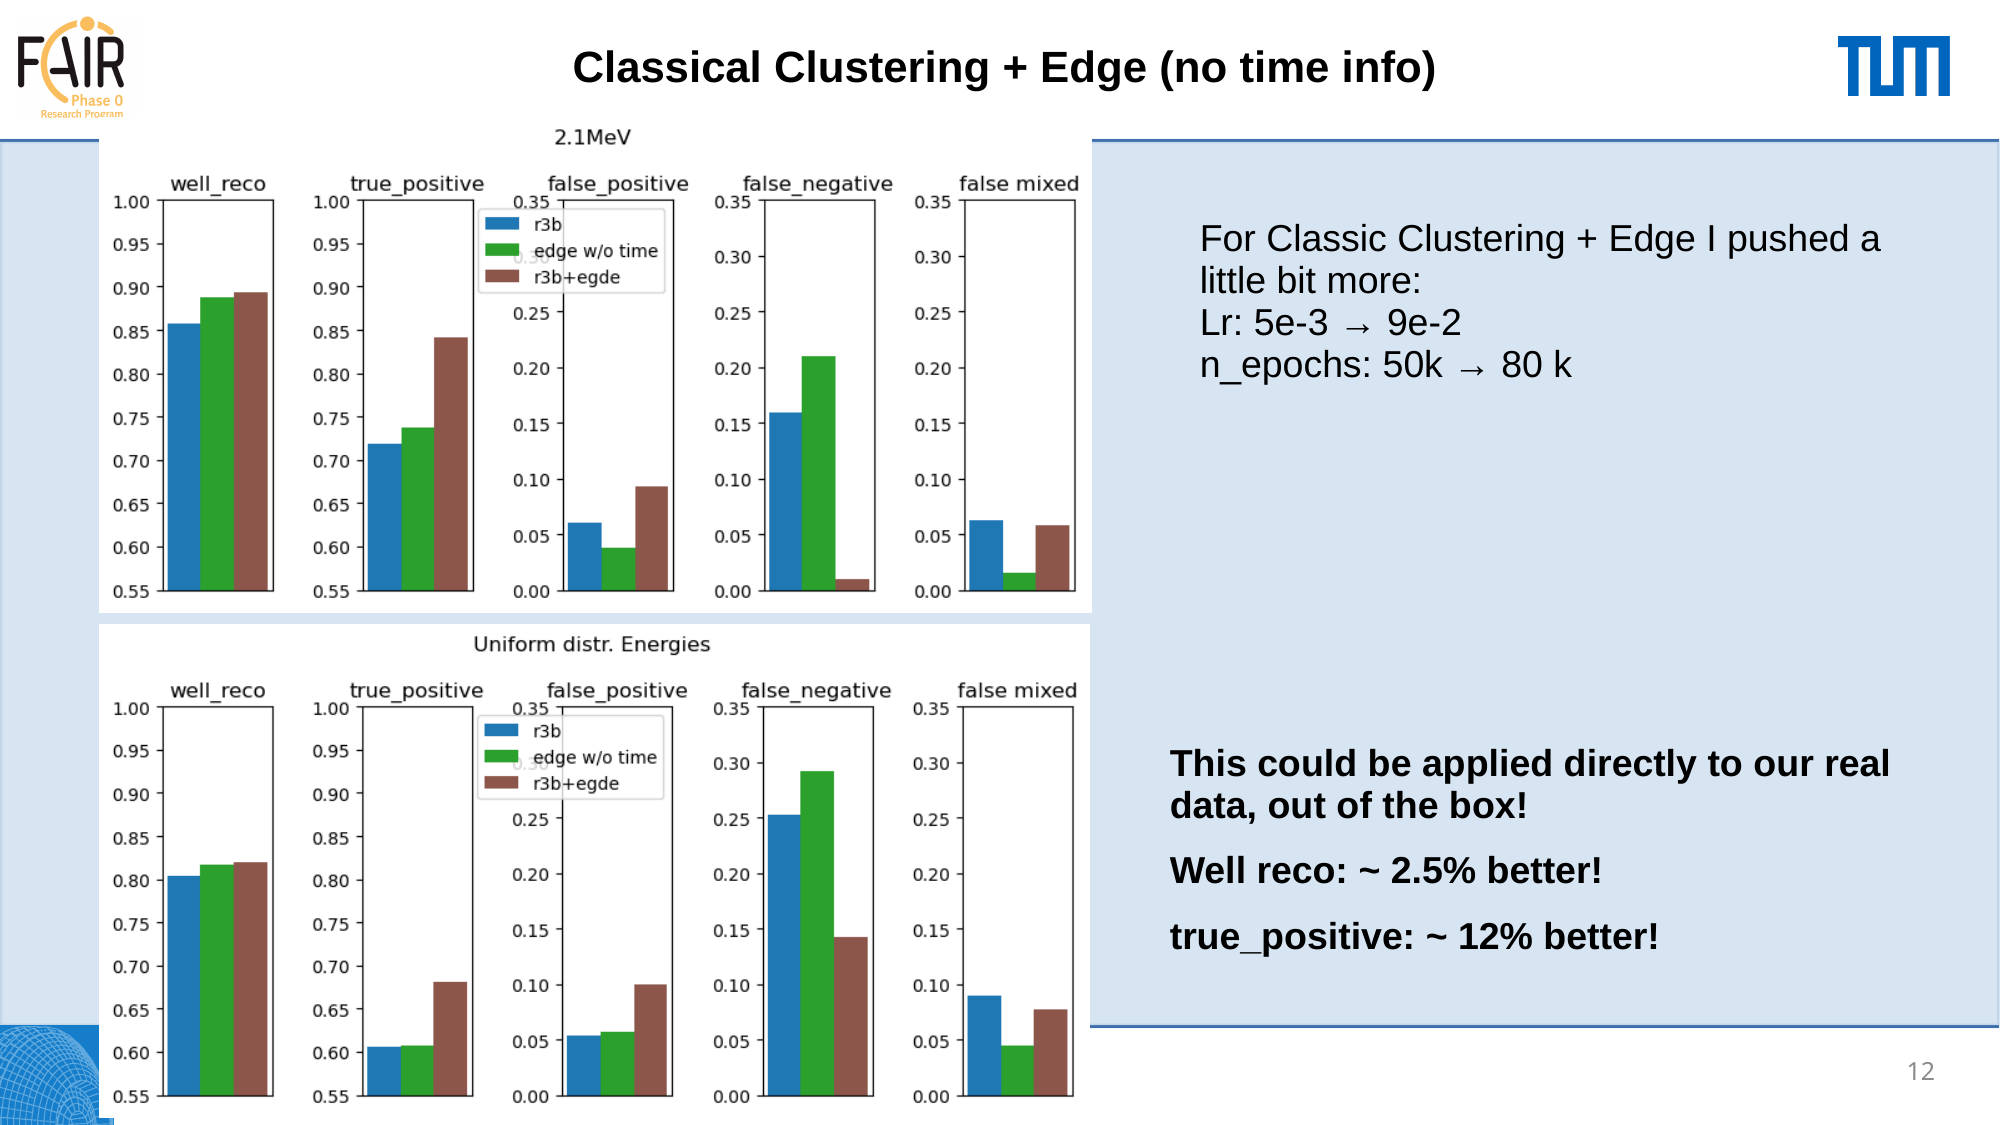

Classical Clustering + Edge (no time info)
For Classic Clustering + Edge I pushed a little bit more:
Lr: 5e-3 → 9e-2
n_epochs: 50k → 80 k
This could be applied directly to our real data, out of the box!
Well reco: ~ 2.5% better!
true_positive: ~ 12% better!
12